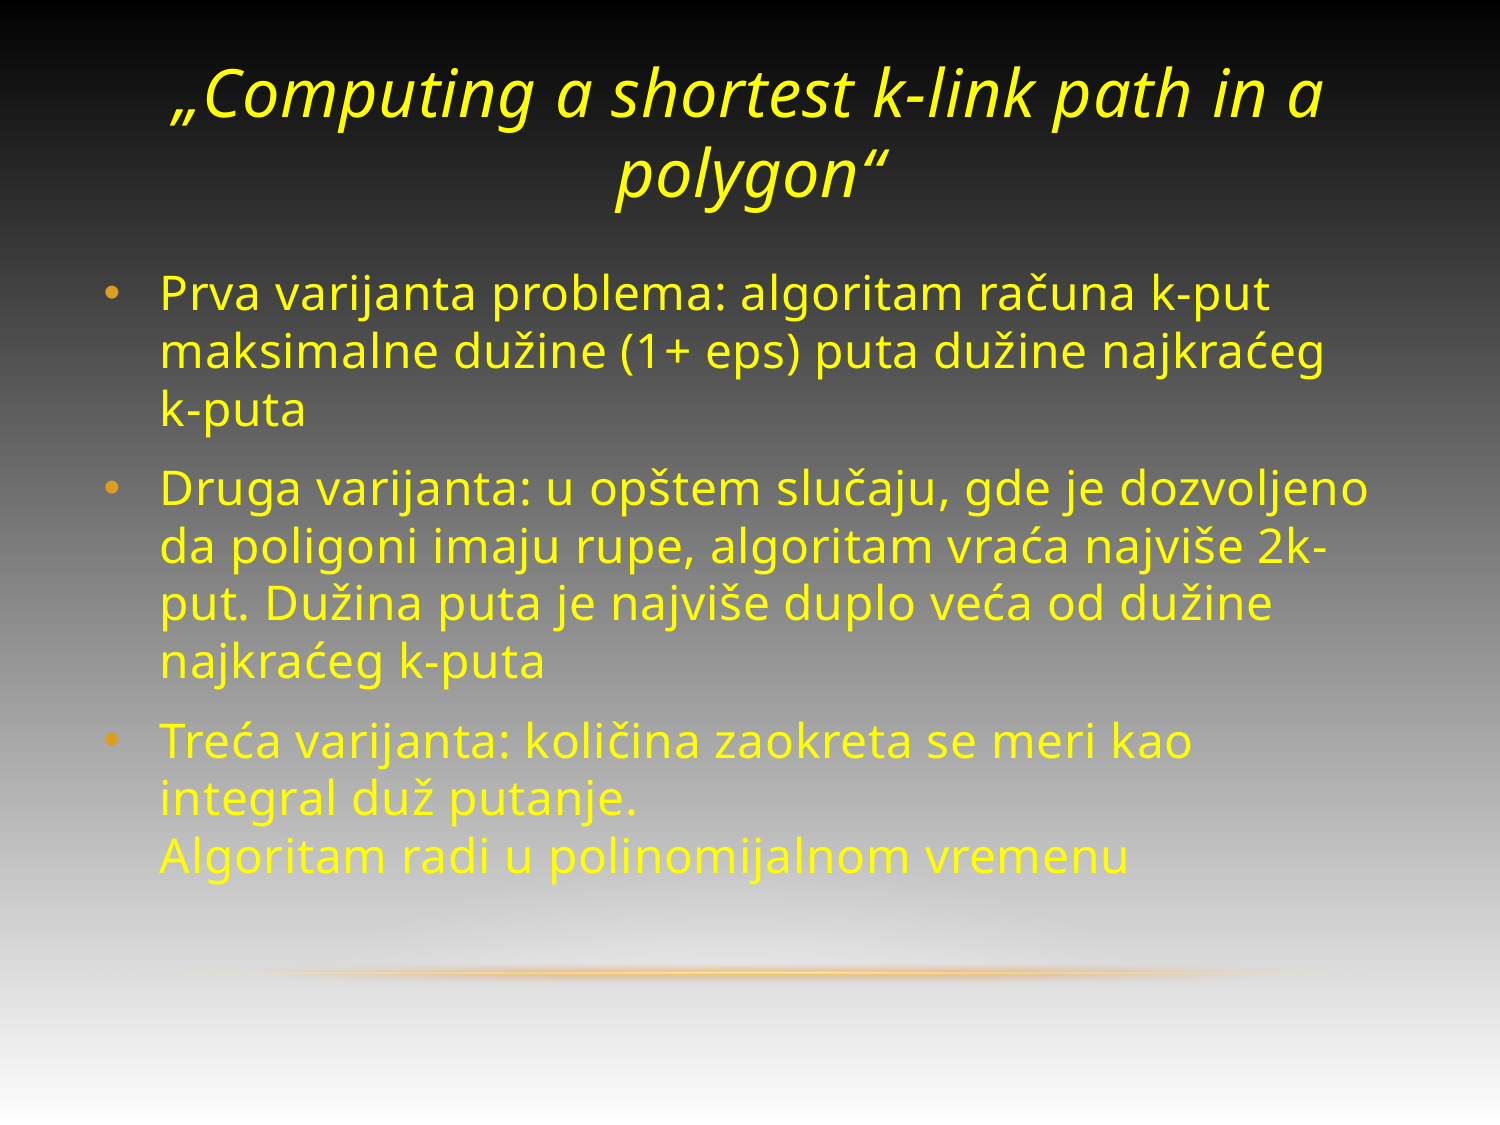

# „Computing a shortest k-link path in a polygon“
Prva varijanta problema: algoritam računa k-put maksimalne dužine (1+ eps) puta dužine najkraćeg k-puta
Druga varijanta: u opštem slučaju, gde je dozvoljeno da poligoni imaju rupe, algoritam vraća najviše 2k-put. Dužina puta je najviše duplo veća od dužine najkraćeg k-puta
Treća varijanta: količina zaokreta se meri kao integral duž putanje.
Algoritam radi u polinomijalnom vremenu